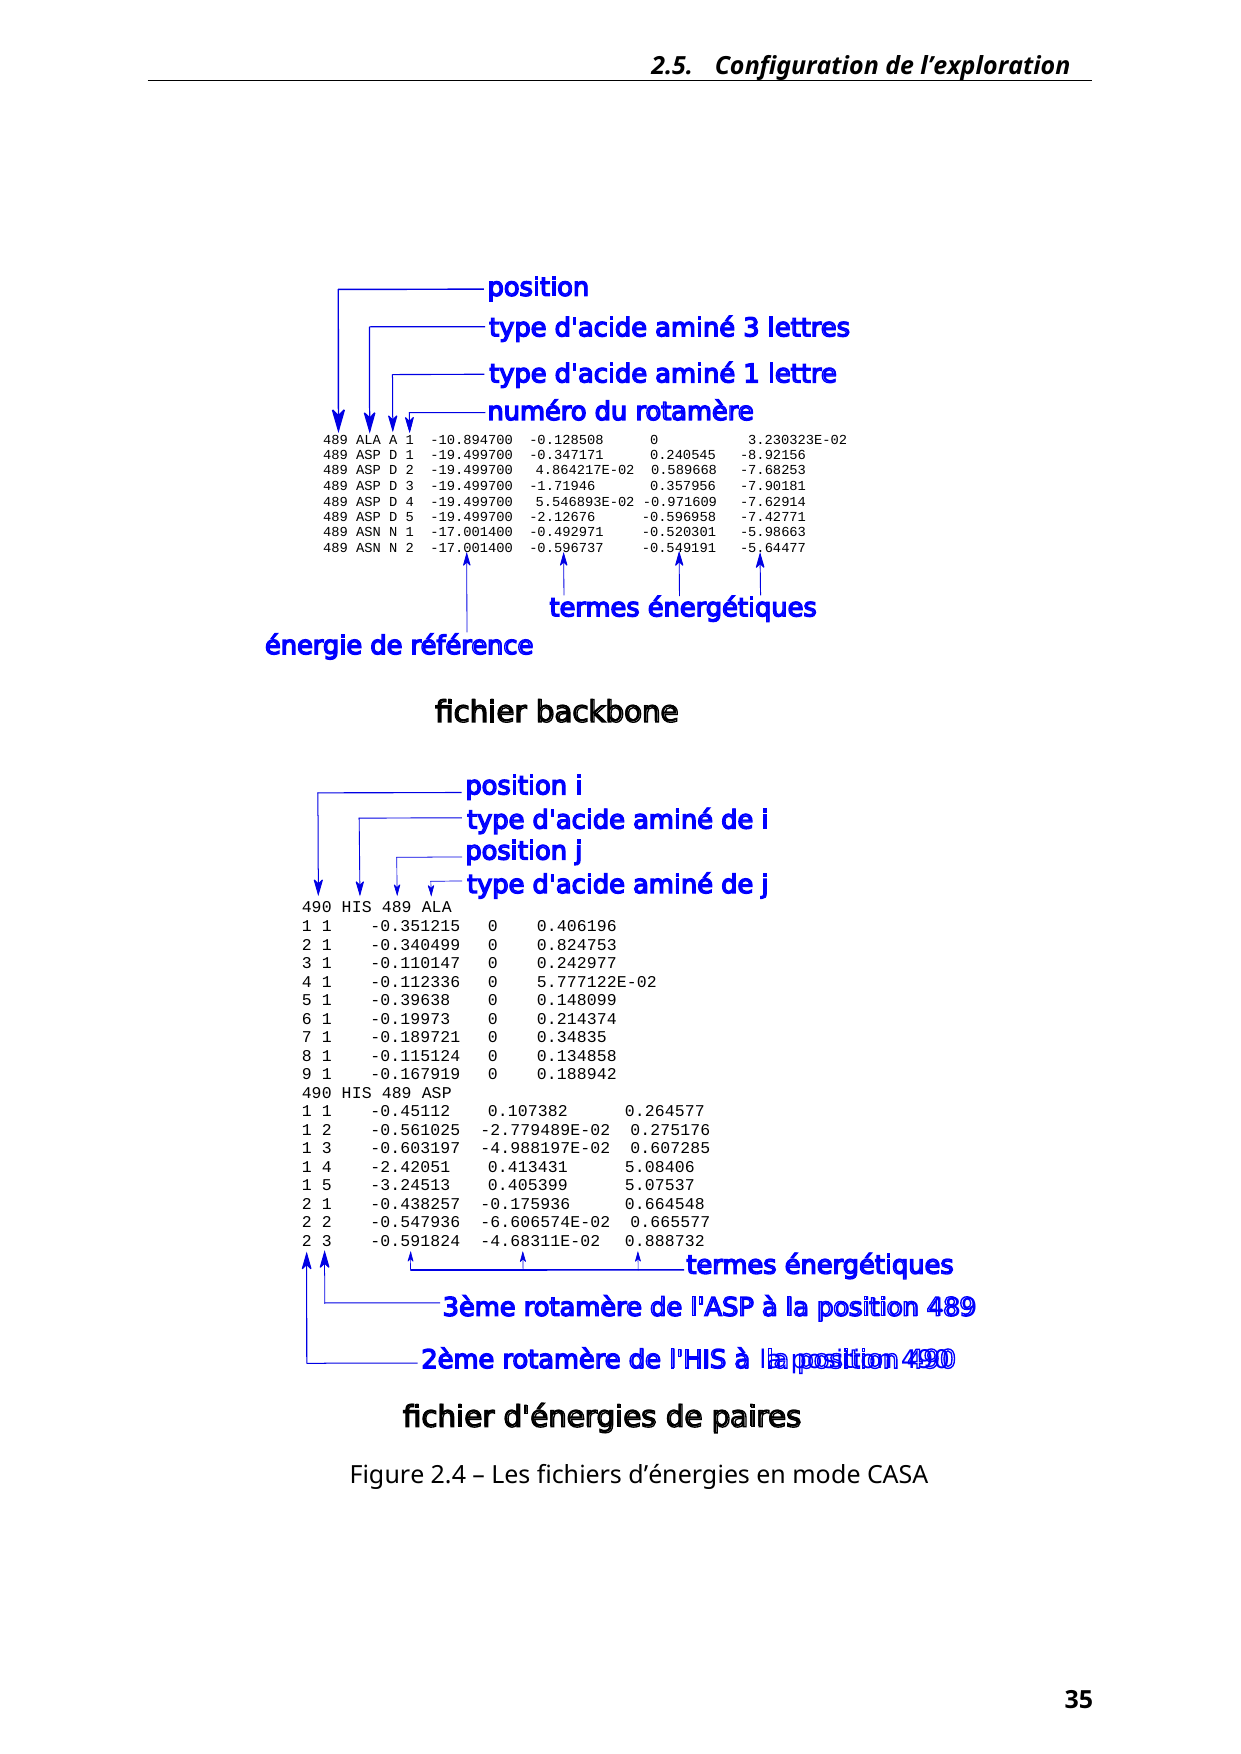

2.5.
Configuration de l’exploration
position
type d'acide aminé 3 lettres
type d'acide aminé 1 lettre
numéro du rotamère
489 ALA A 1 -10.894700 -0.128508
0
3.230323E-02
489 ASP D 1 -19.499700 -0.347171
0.240545
-8.92156
489 ASP D 2 -19.499700
4.864217E-02 0.589668
-7.68253
489 ASP D 3 -19.499700 -1.71946
0.357956
-7.90181
489 ASP D 4 -19.499700
5.546893E-02 -0.971609
-7.62914
489 ASP D 5 -19.499700 -2.12676
-0.596958
-7.42771
489 ASN N 1 -17.001400 -0.492971
-0.520301
-5.98663
489 ASN N 2 -17.001400 -0.596737
-0.549191
-5.64477
termes énergétiques
énergie de référence
ﬁchier backbone
position i
type d'acide aminé de i
position j
type d'acide aminé de j
490 HIS 489 ALA
1 1
-0.351215
0
0.406196
2 1
-0.340499
0
0.824753
3 1
-0.110147
0
0.242977
4 1
-0.112336
0
5.777122E-02
5 1
-0.39638
0
0.148099
6 1
-0.19973
0
0.214374
7 1
-0.189721
0
0.34835
8 1
-0.115124
0
0.134858
9 1
-0.167919
0
0.188942
490 HIS 489 ASP
1 1
-0.45112
0.107382
0.264577
1 2
-0.561025 -2.779489E-02 0.275176
1 3
-0.603197 -4.988197E-02 0.607285
1 4
-2.42051
0.413431
5.08406
1 5
-3.24513
0.405399
5.07537
2 1
-0.438257 -0.175936
0.664548
2 2
-0.547936 -6.606574E-02 0.665577
2 3
-0.591824 -4.68311E-02
0.888732
termes énergétiques
3ème rotamère de l'ASP à la position 489
2ème rotamère de l'HIS à la position 490
ﬁchier d'énergies de paires
Figure 2.4 – Les fichiers d’énergies en mode CASA
35